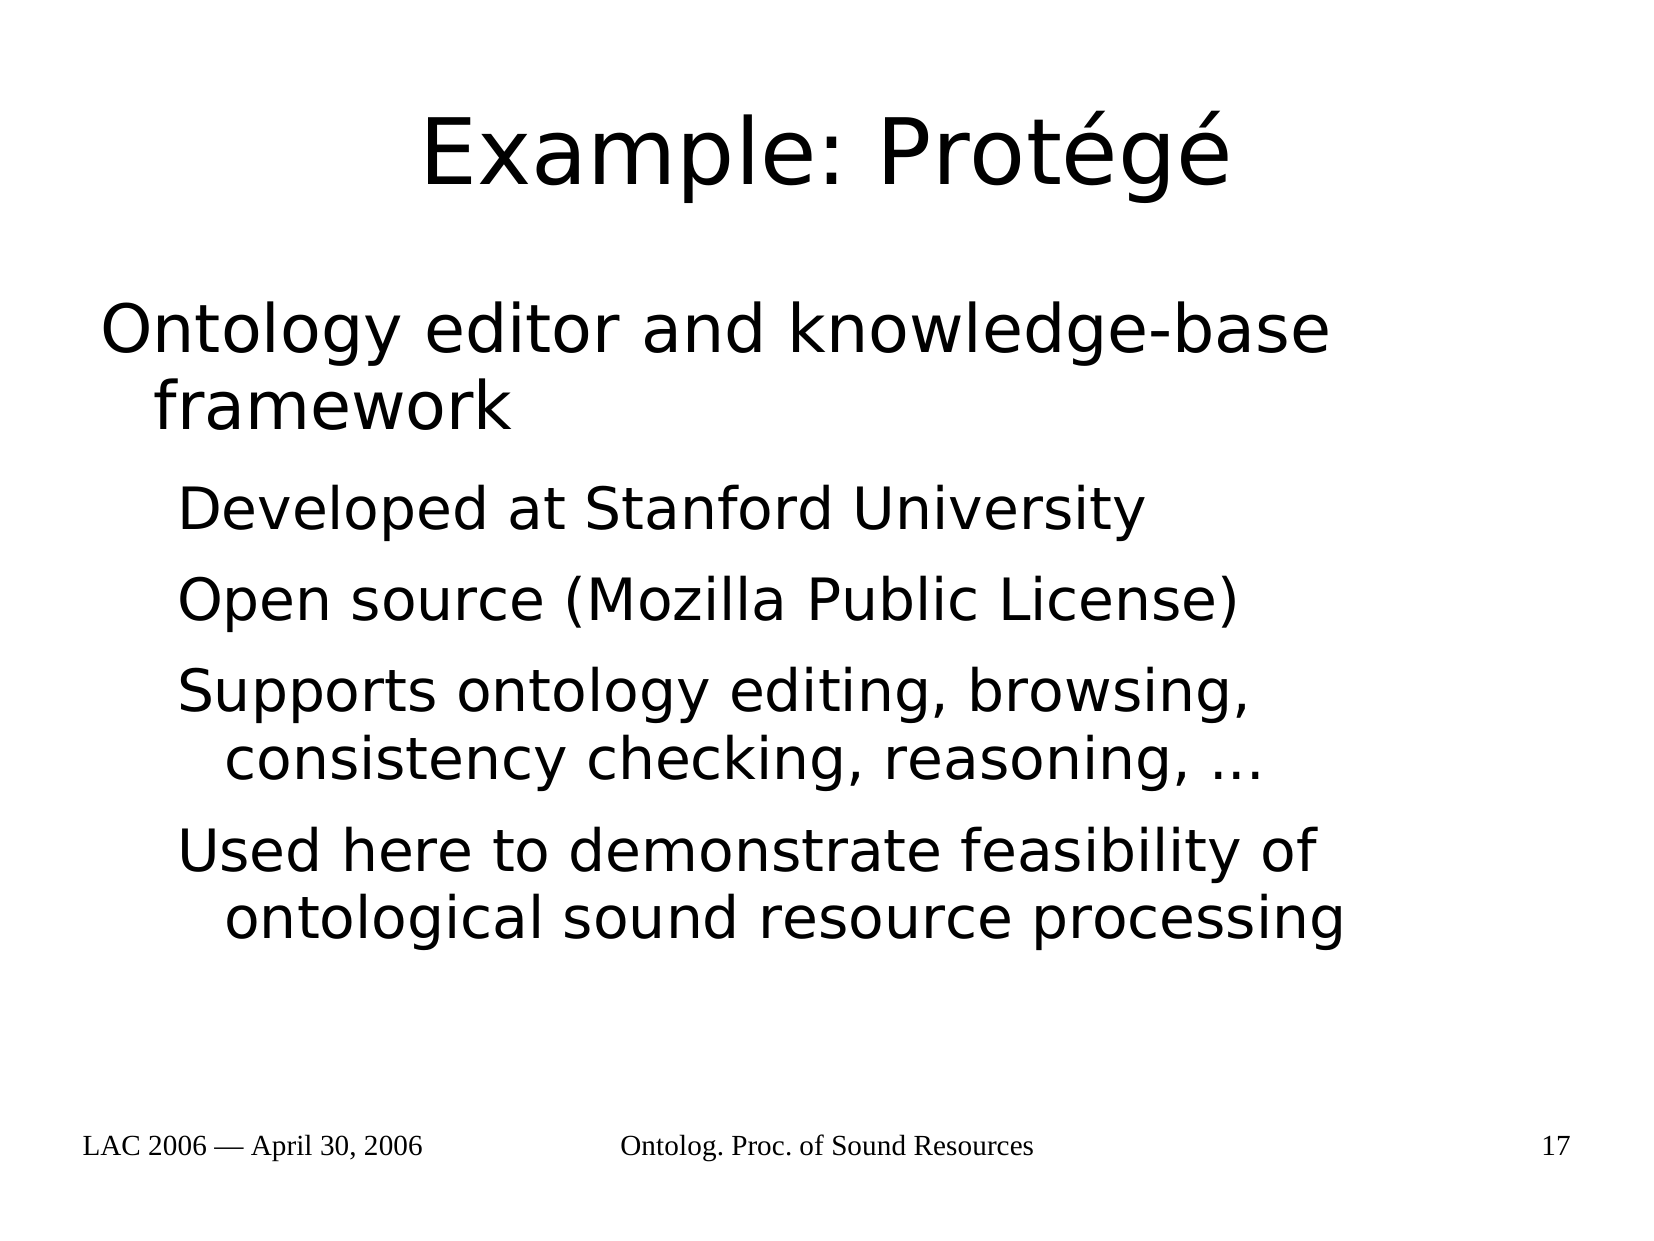

# Example: Protégé
Ontology editor and knowledge-base framework
Developed at Stanford University
Open source (Mozilla Public License)
Supports ontology editing, browsing, consistency checking, reasoning, ...
Used here to demonstrate feasibility of ontological sound resource processing
LAC 2006 — April 30, 2006
Ontolog. Proc. of Sound Resources
17